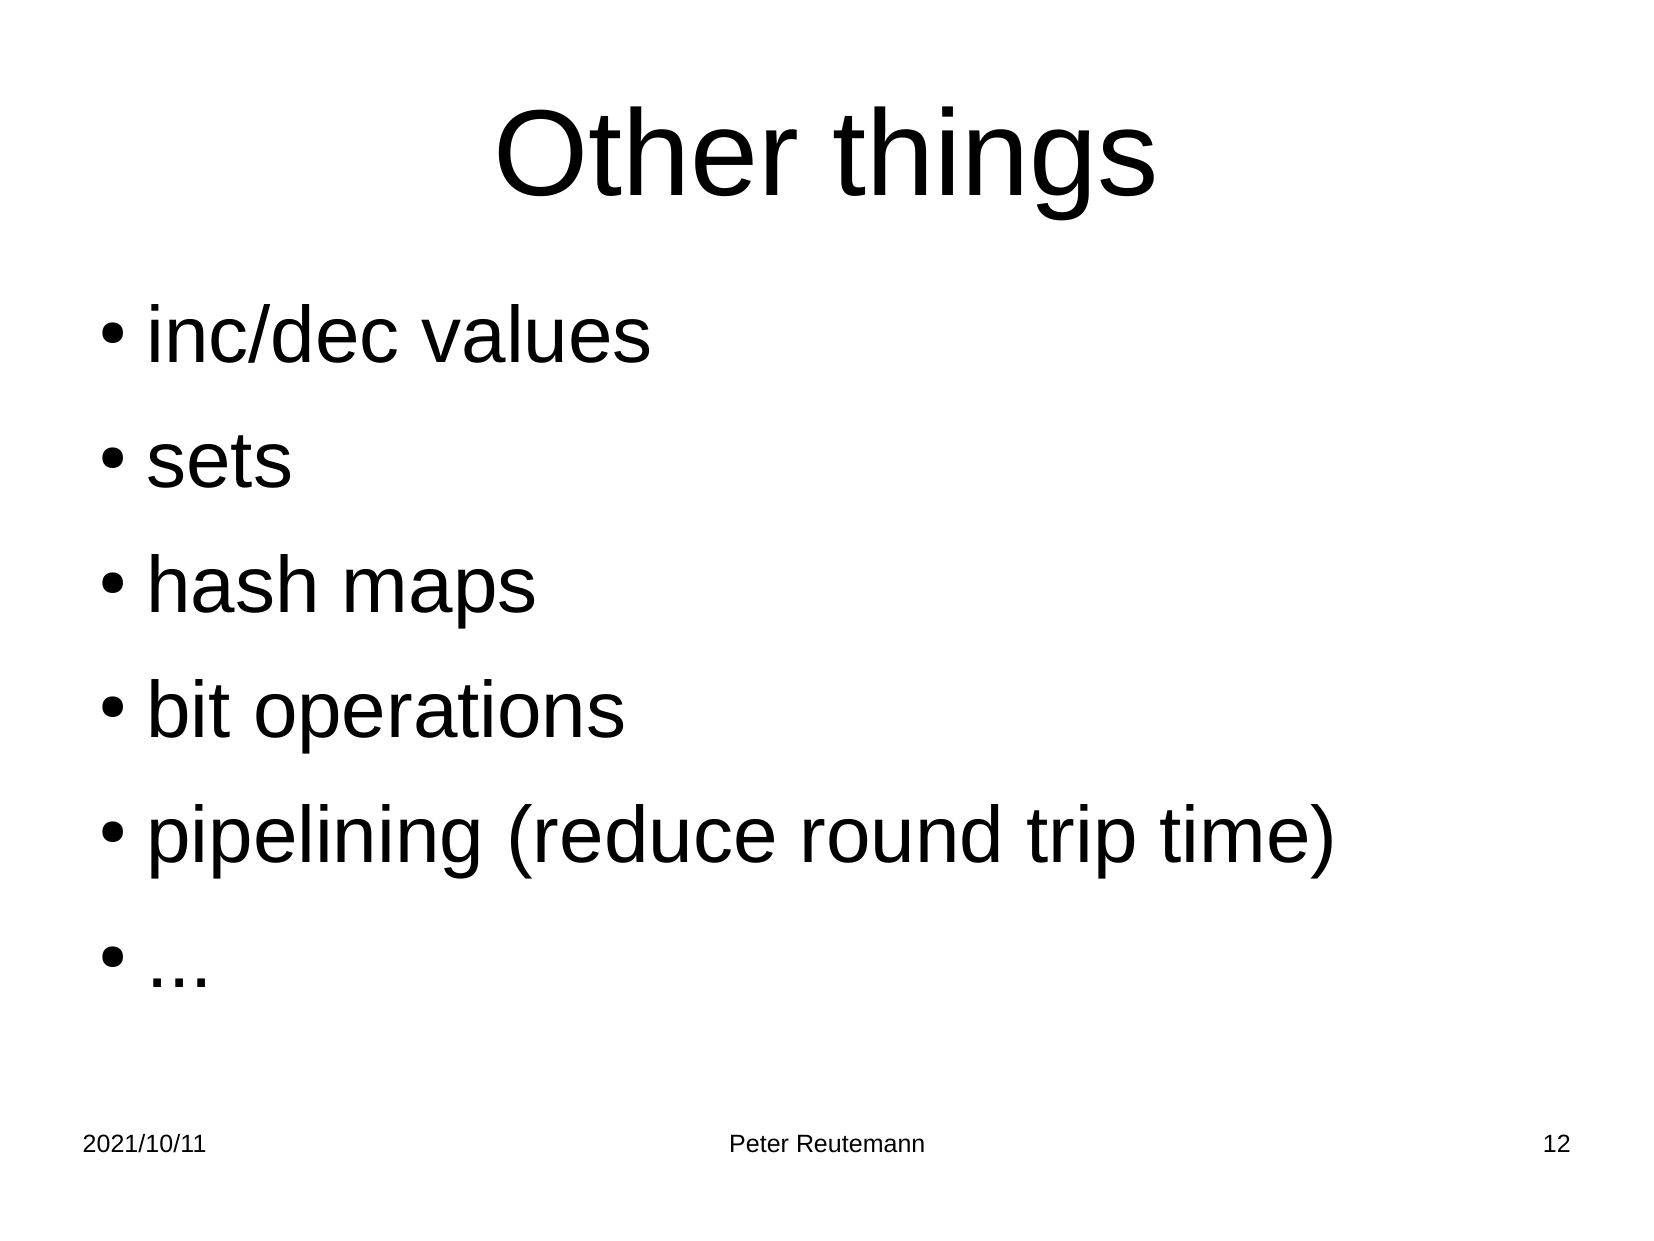

# Other things
inc/dec values
sets
hash maps
bit operations
pipelining (reduce round trip time)
...
2021/10/11
Peter Reutemann
12